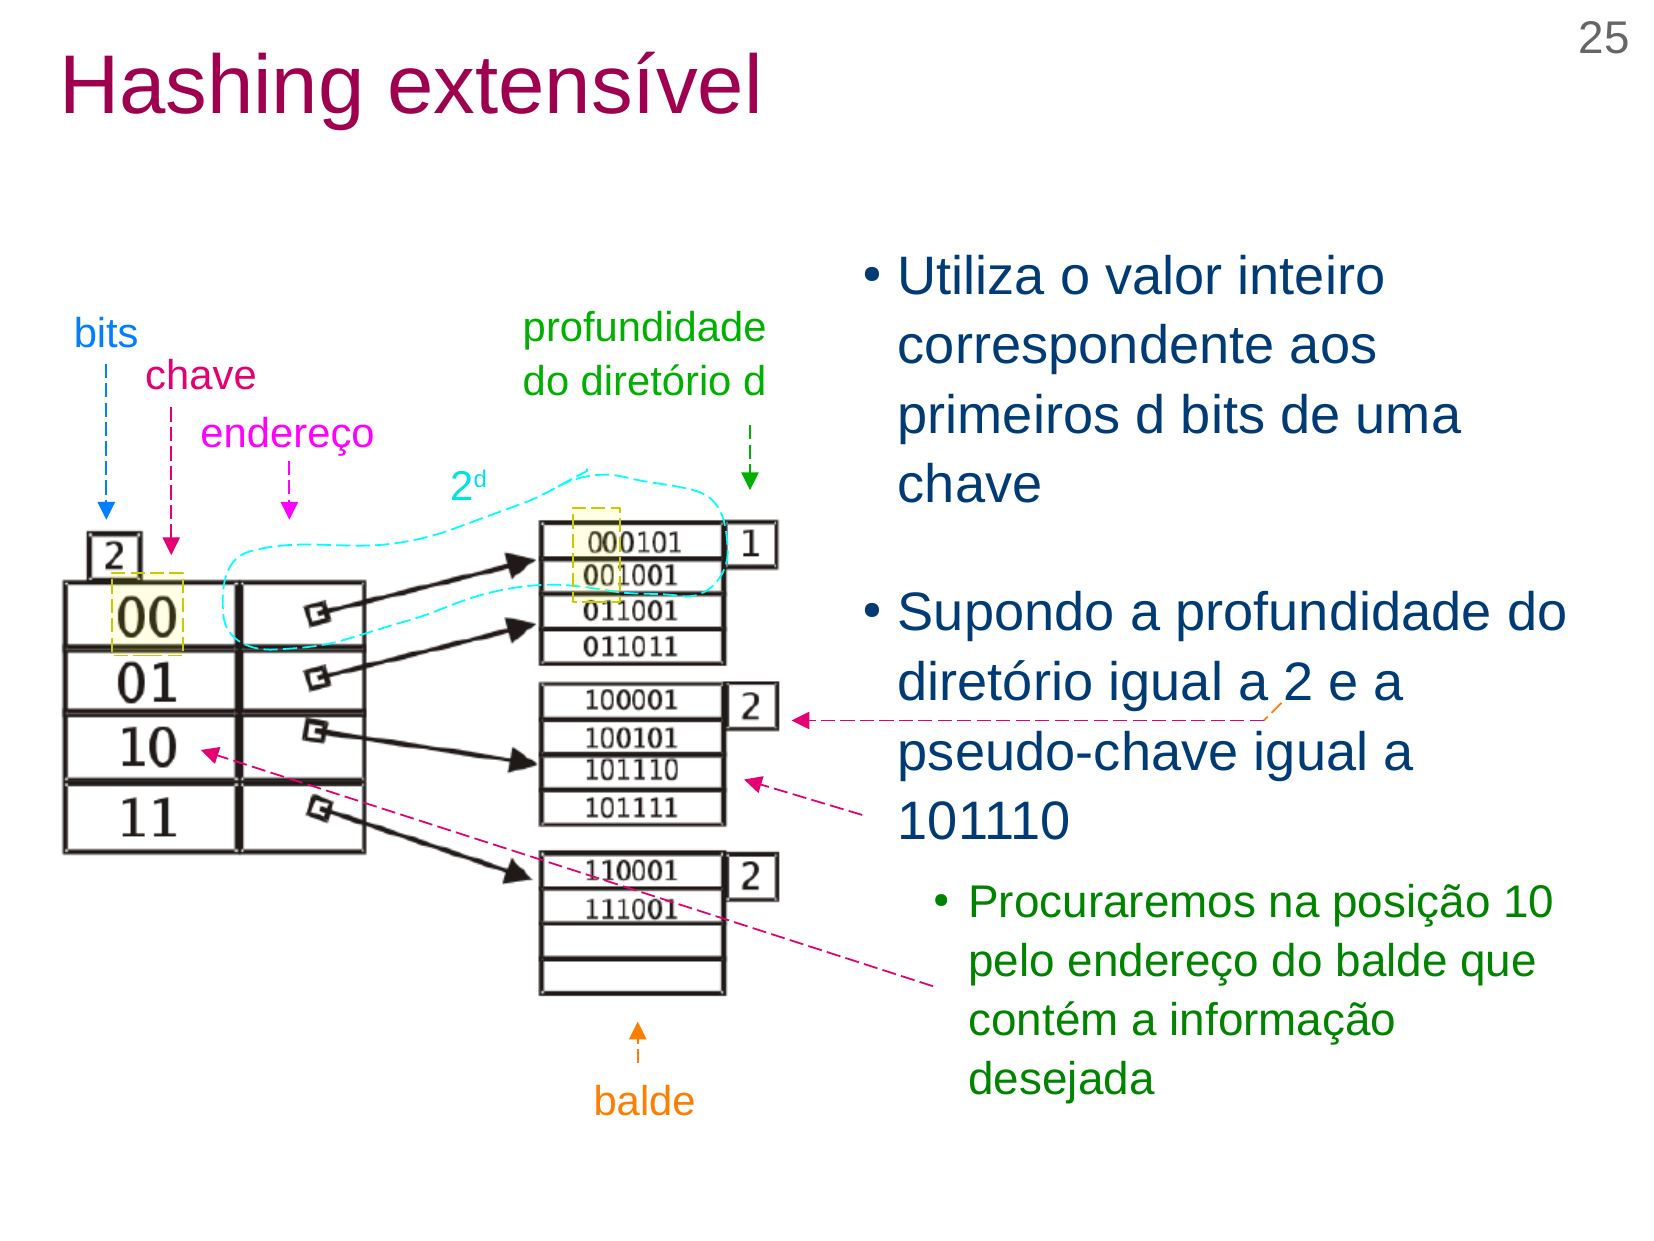

25
# Hashing extensível
Utiliza o valor inteiro correspondente aos primeiros d bits de uma chave
Supondo a profundidade do diretório igual a 2 e a pseudo-chave igual a 101110
Procuraremos na posição 10 pelo endereço do balde que contém a informação desejada
profundidade
do diretório d
bits
chave
endereço
2d
balde